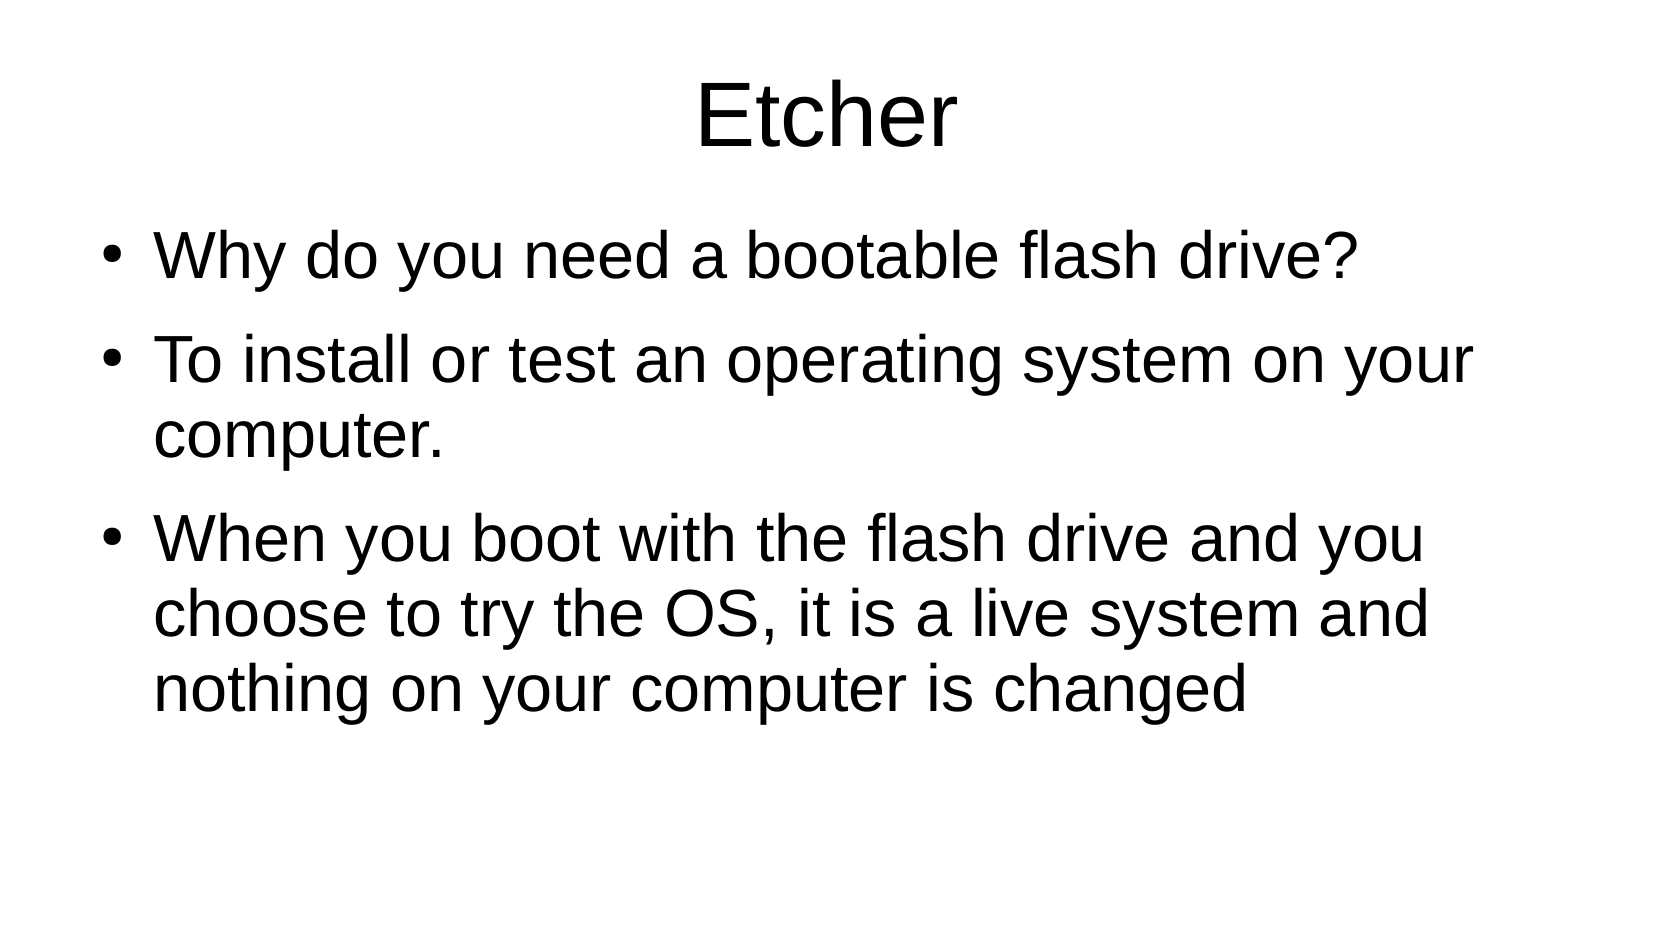

# Etcher
Why do you need a bootable flash drive?
To install or test an operating system on your computer.
When you boot with the flash drive and you choose to try the OS, it is a live system and nothing on your computer is changed